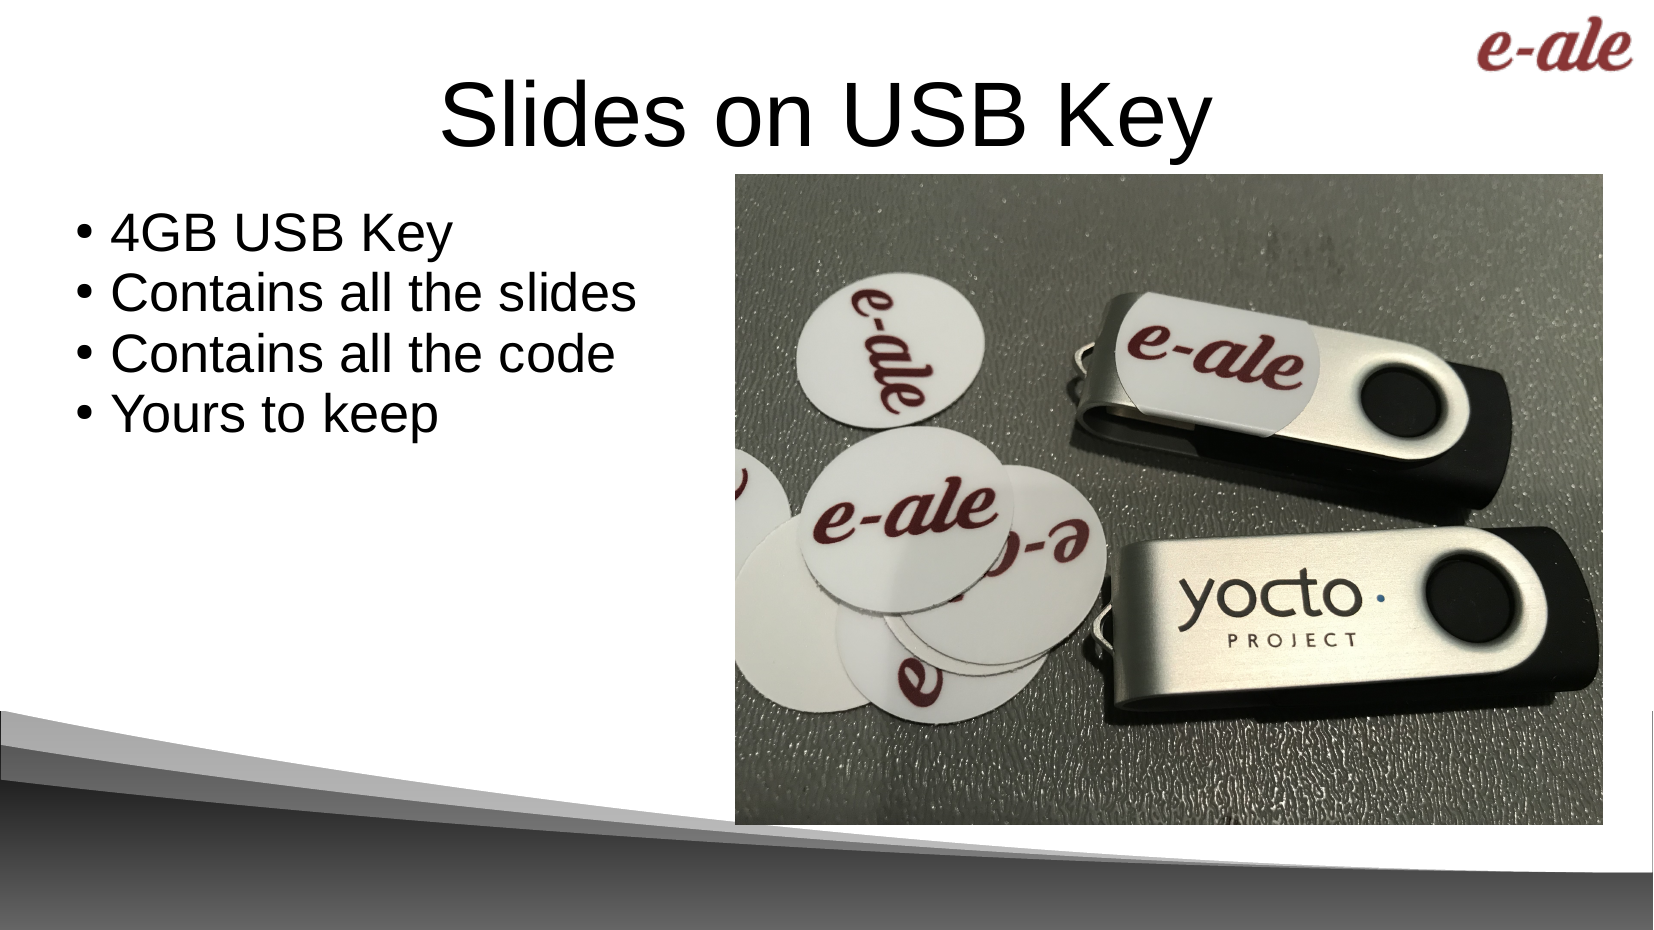

# Slides on USB Key
4GB USB Key
Contains all the slides
Contains all the code
Yours to keep